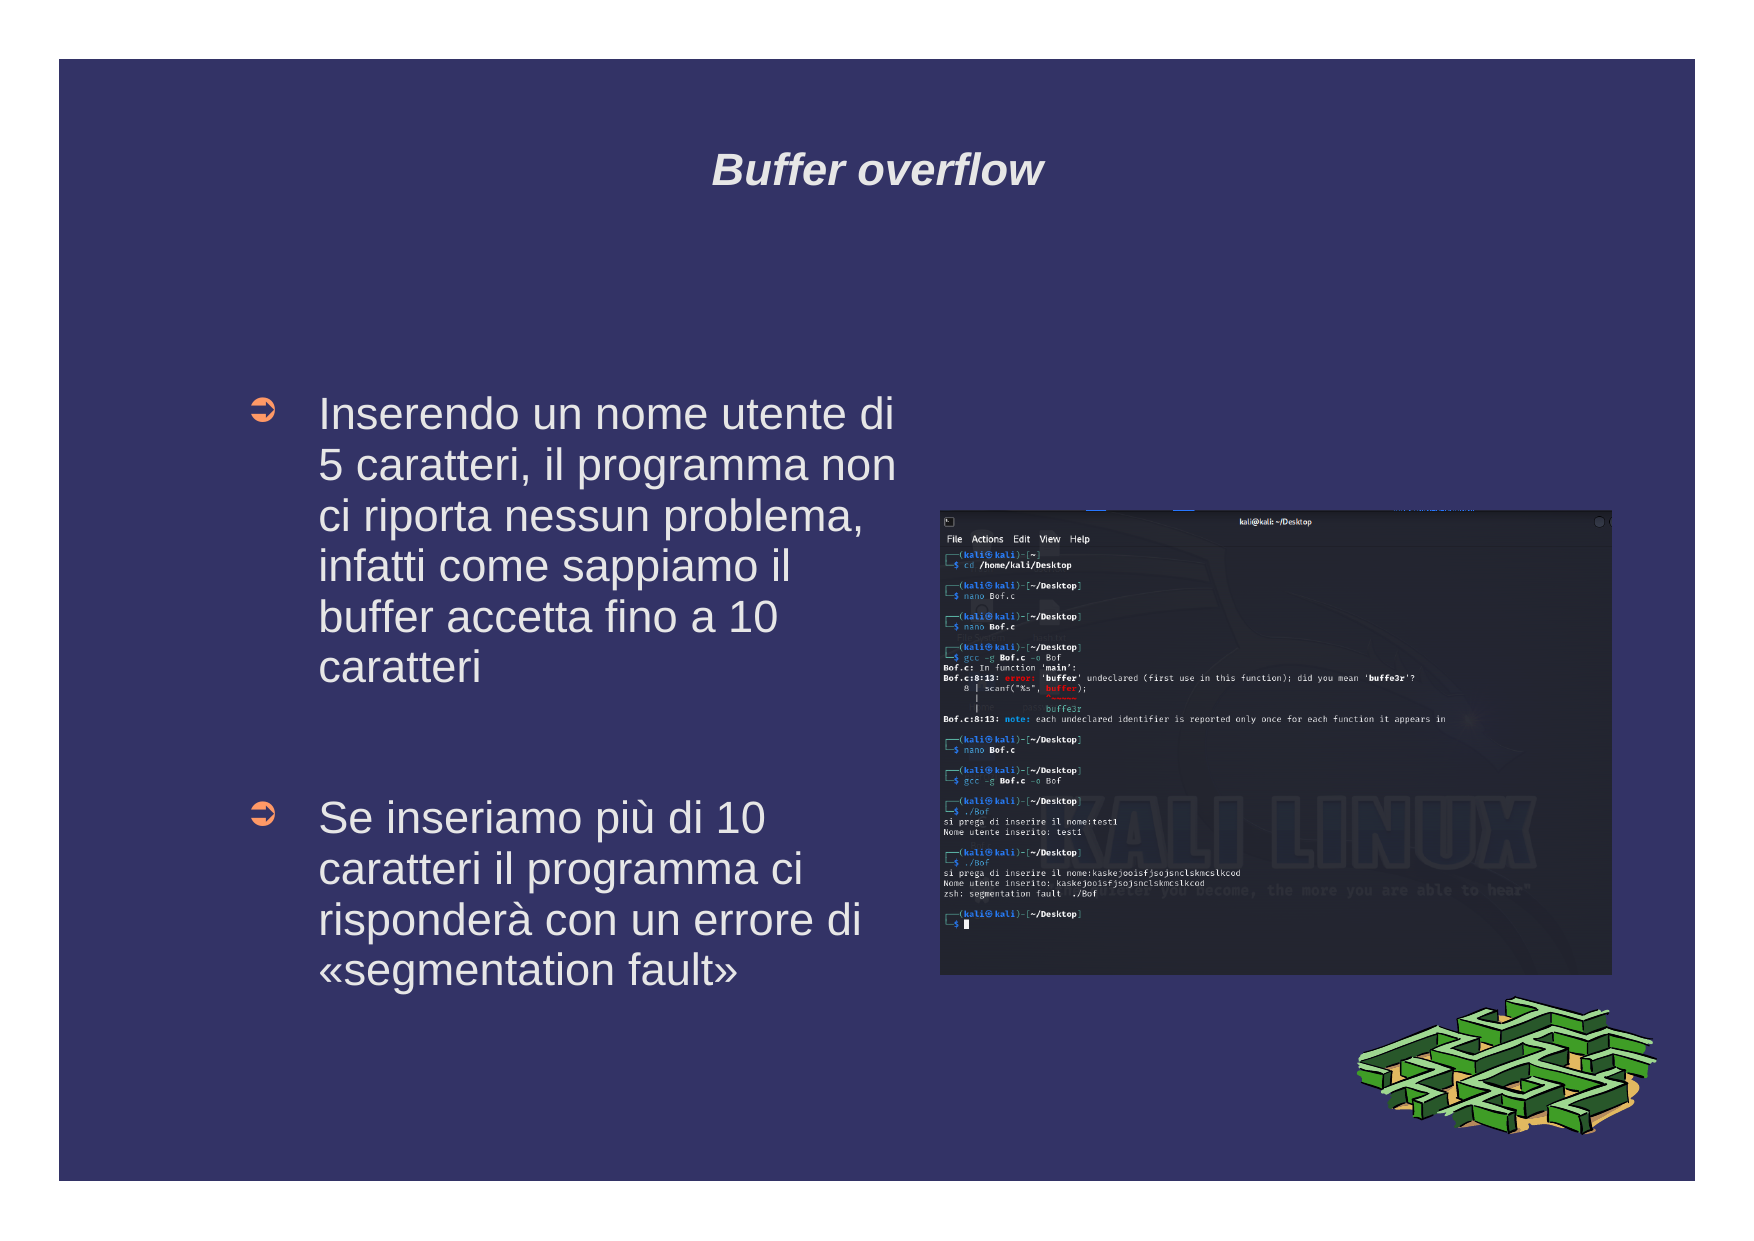

# Buffer overflow
Inserendo un nome utente di 5 caratteri, il programma non ci riporta nessun problema, infatti come sappiamo il buffer accetta fino a 10 caratteri
Se inseriamo più di 10 caratteri il programma ci risponderà con un errore di «segmentation fault»